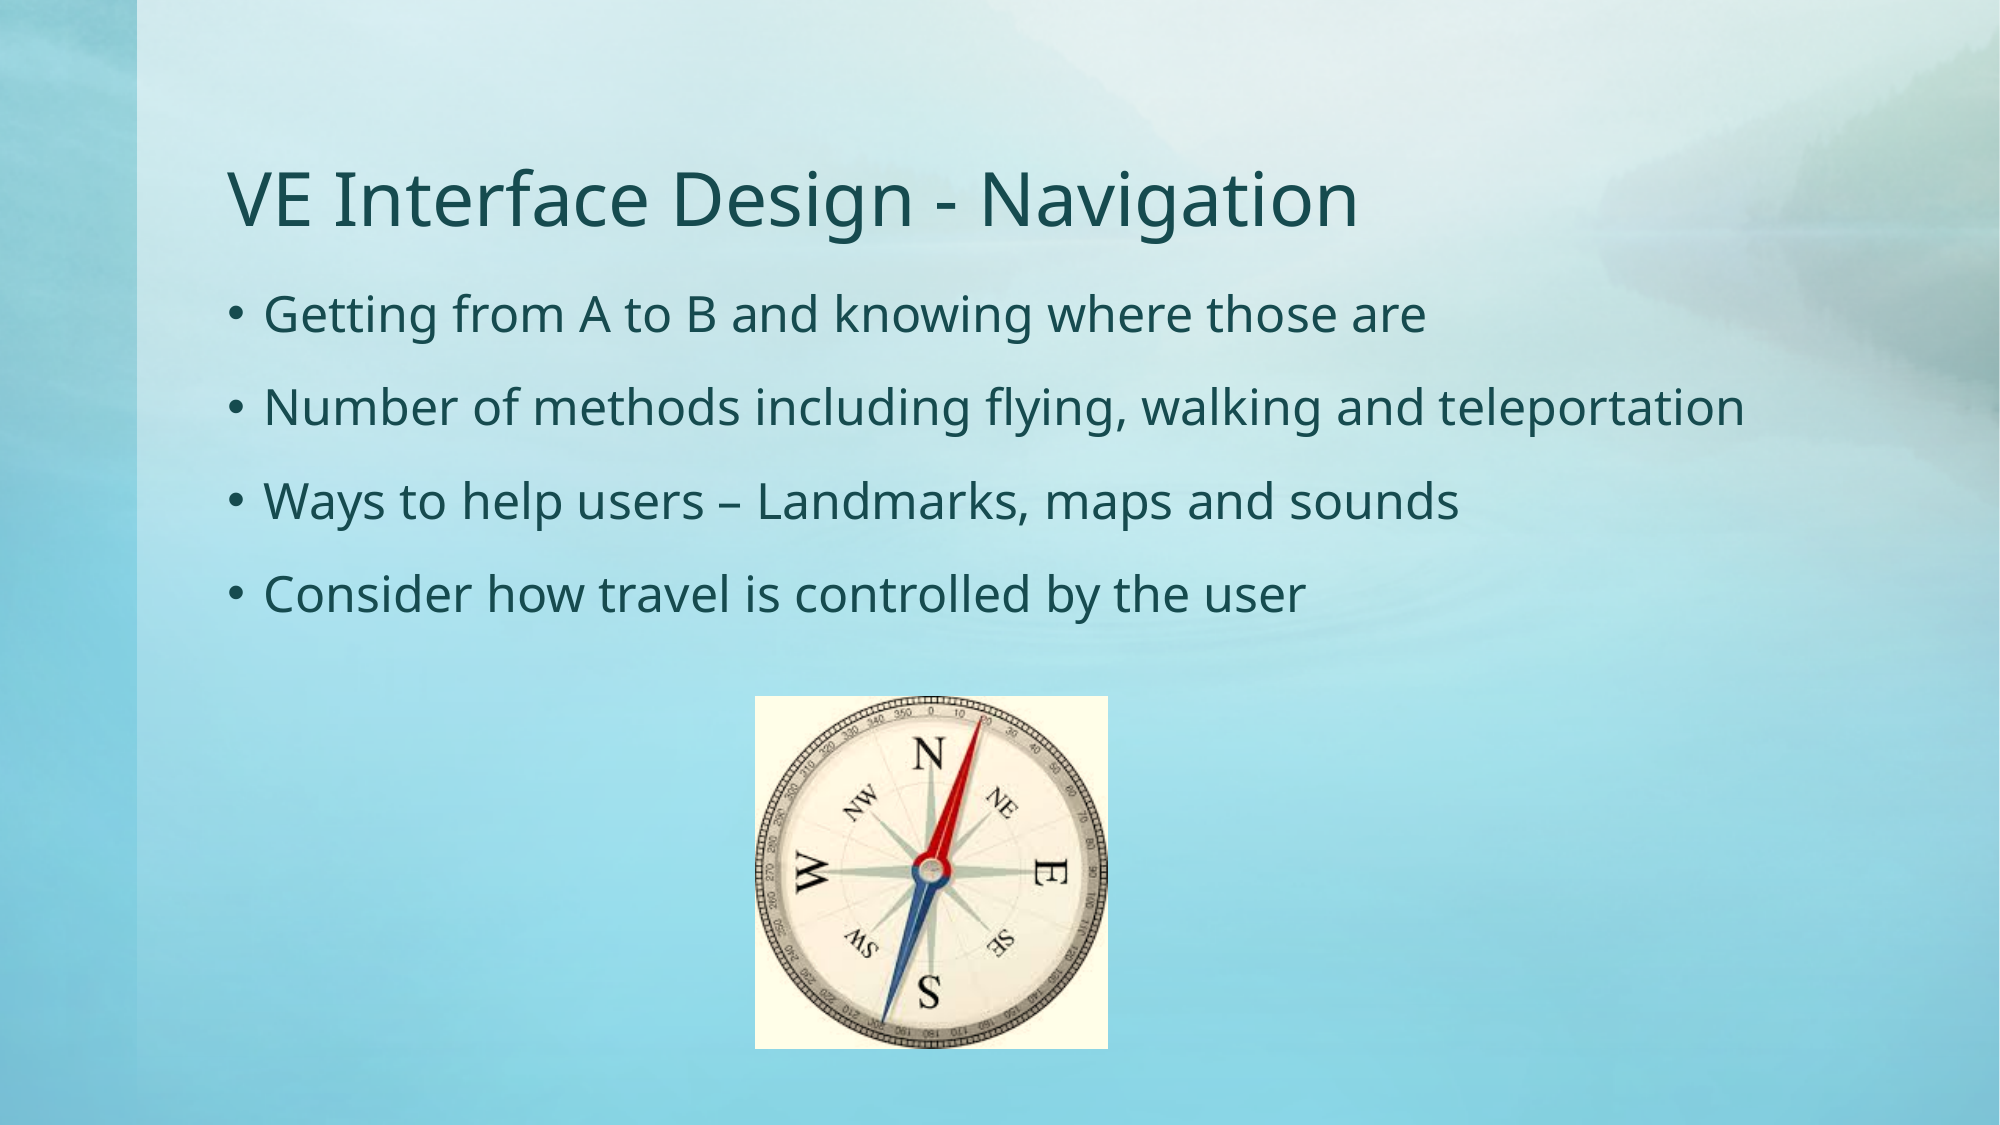

# VE Interface Design - Navigation
Getting from A to B and knowing where those are
Number of methods including flying, walking and teleportation
Ways to help users – Landmarks, maps and sounds
Consider how travel is controlled by the user